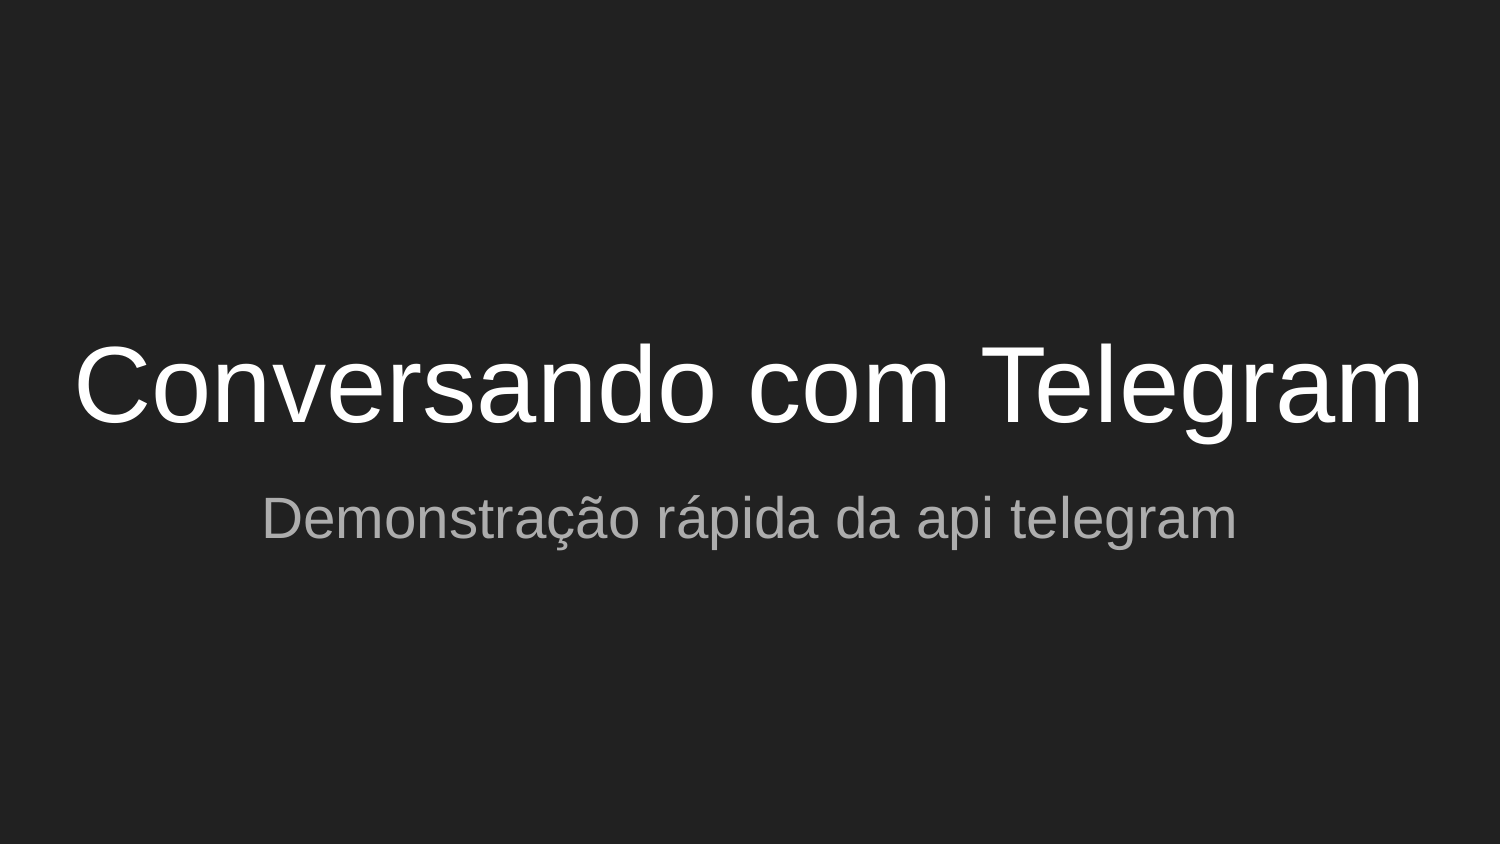

# Conversando com Telegram
Demonstração rápida da api telegram